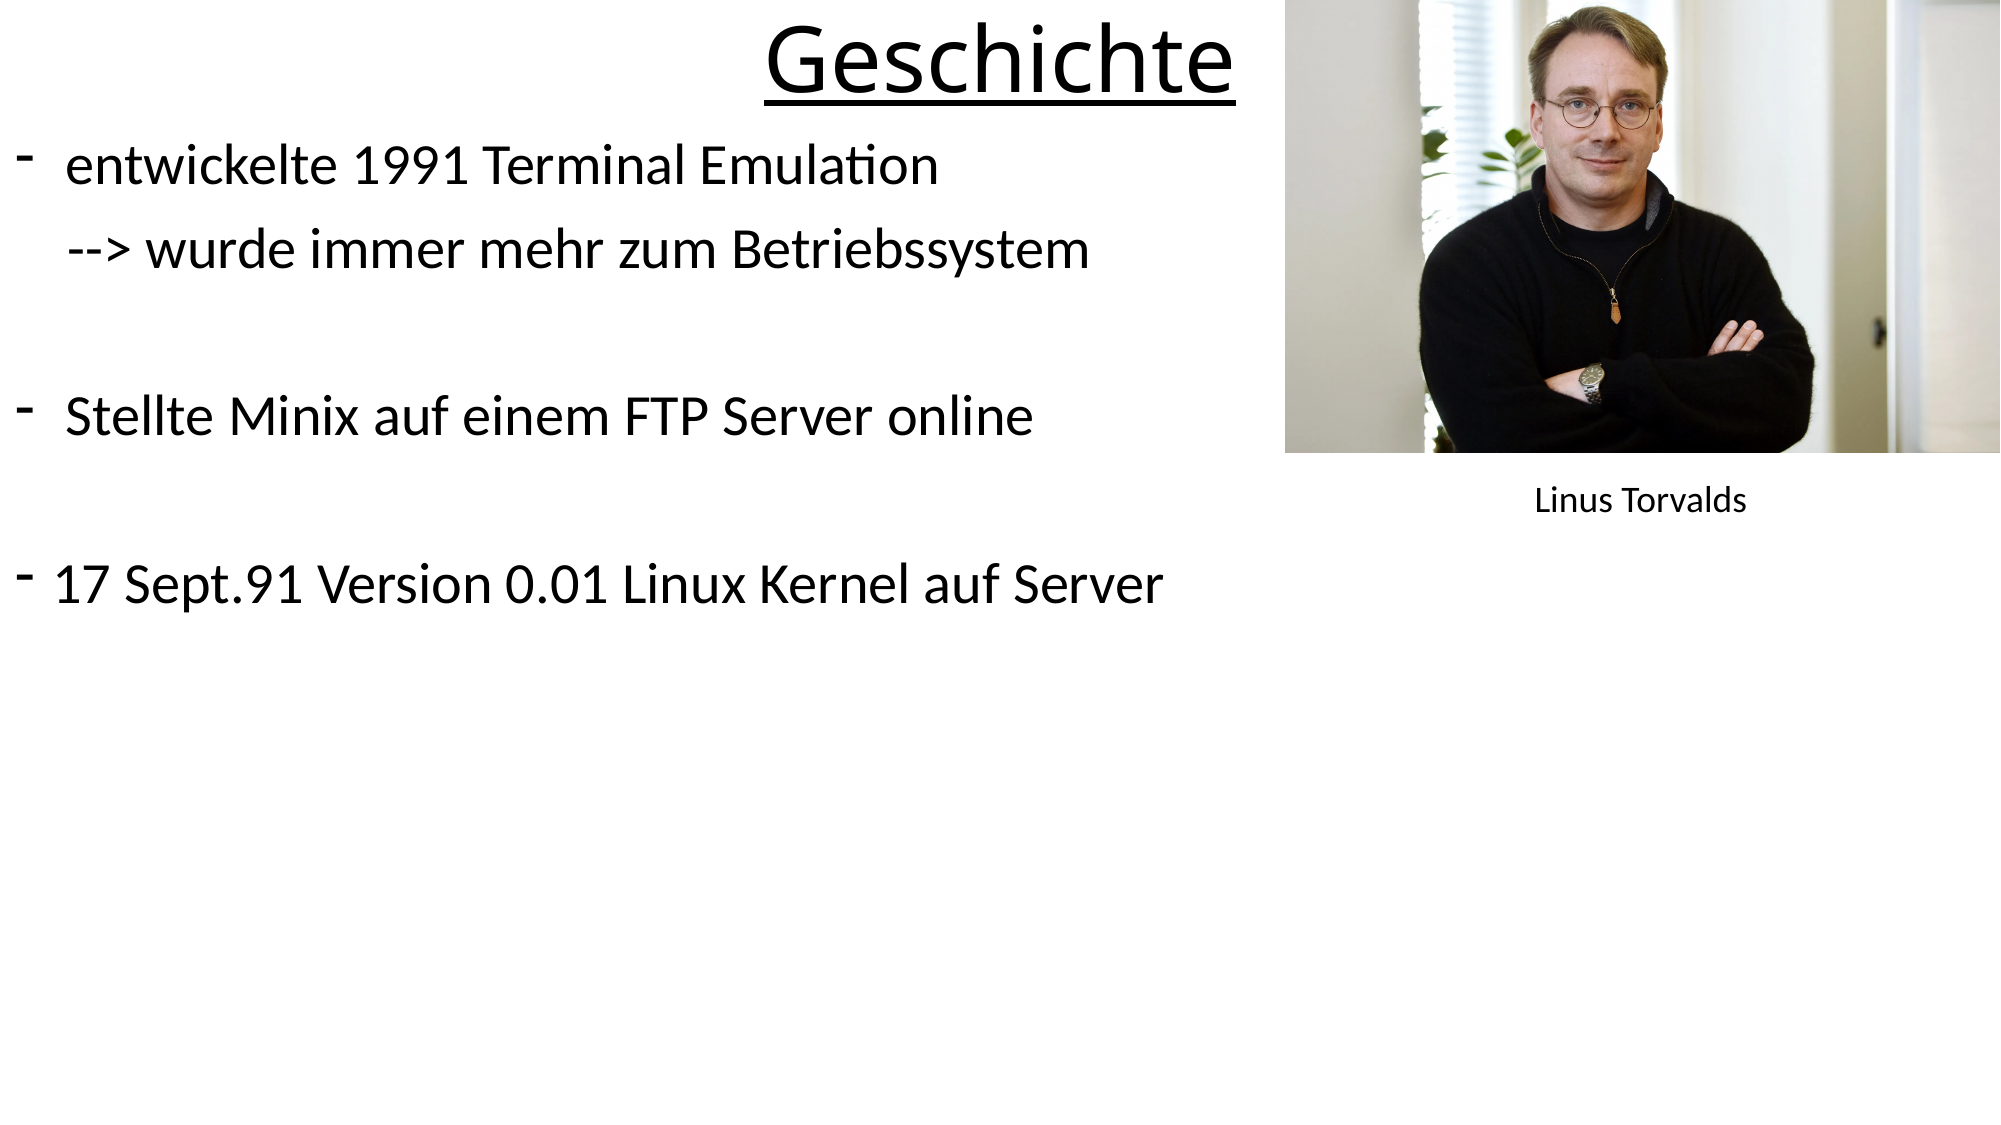

# Geschichte
 entwickelte 1991 Terminal Emulation
 --> wurde immer mehr zum Betriebssystem
 Stellte Minix auf einem FTP Server online
17 Sept.91 Version 0.01 Linux Kernel auf Server
Linus Torvalds